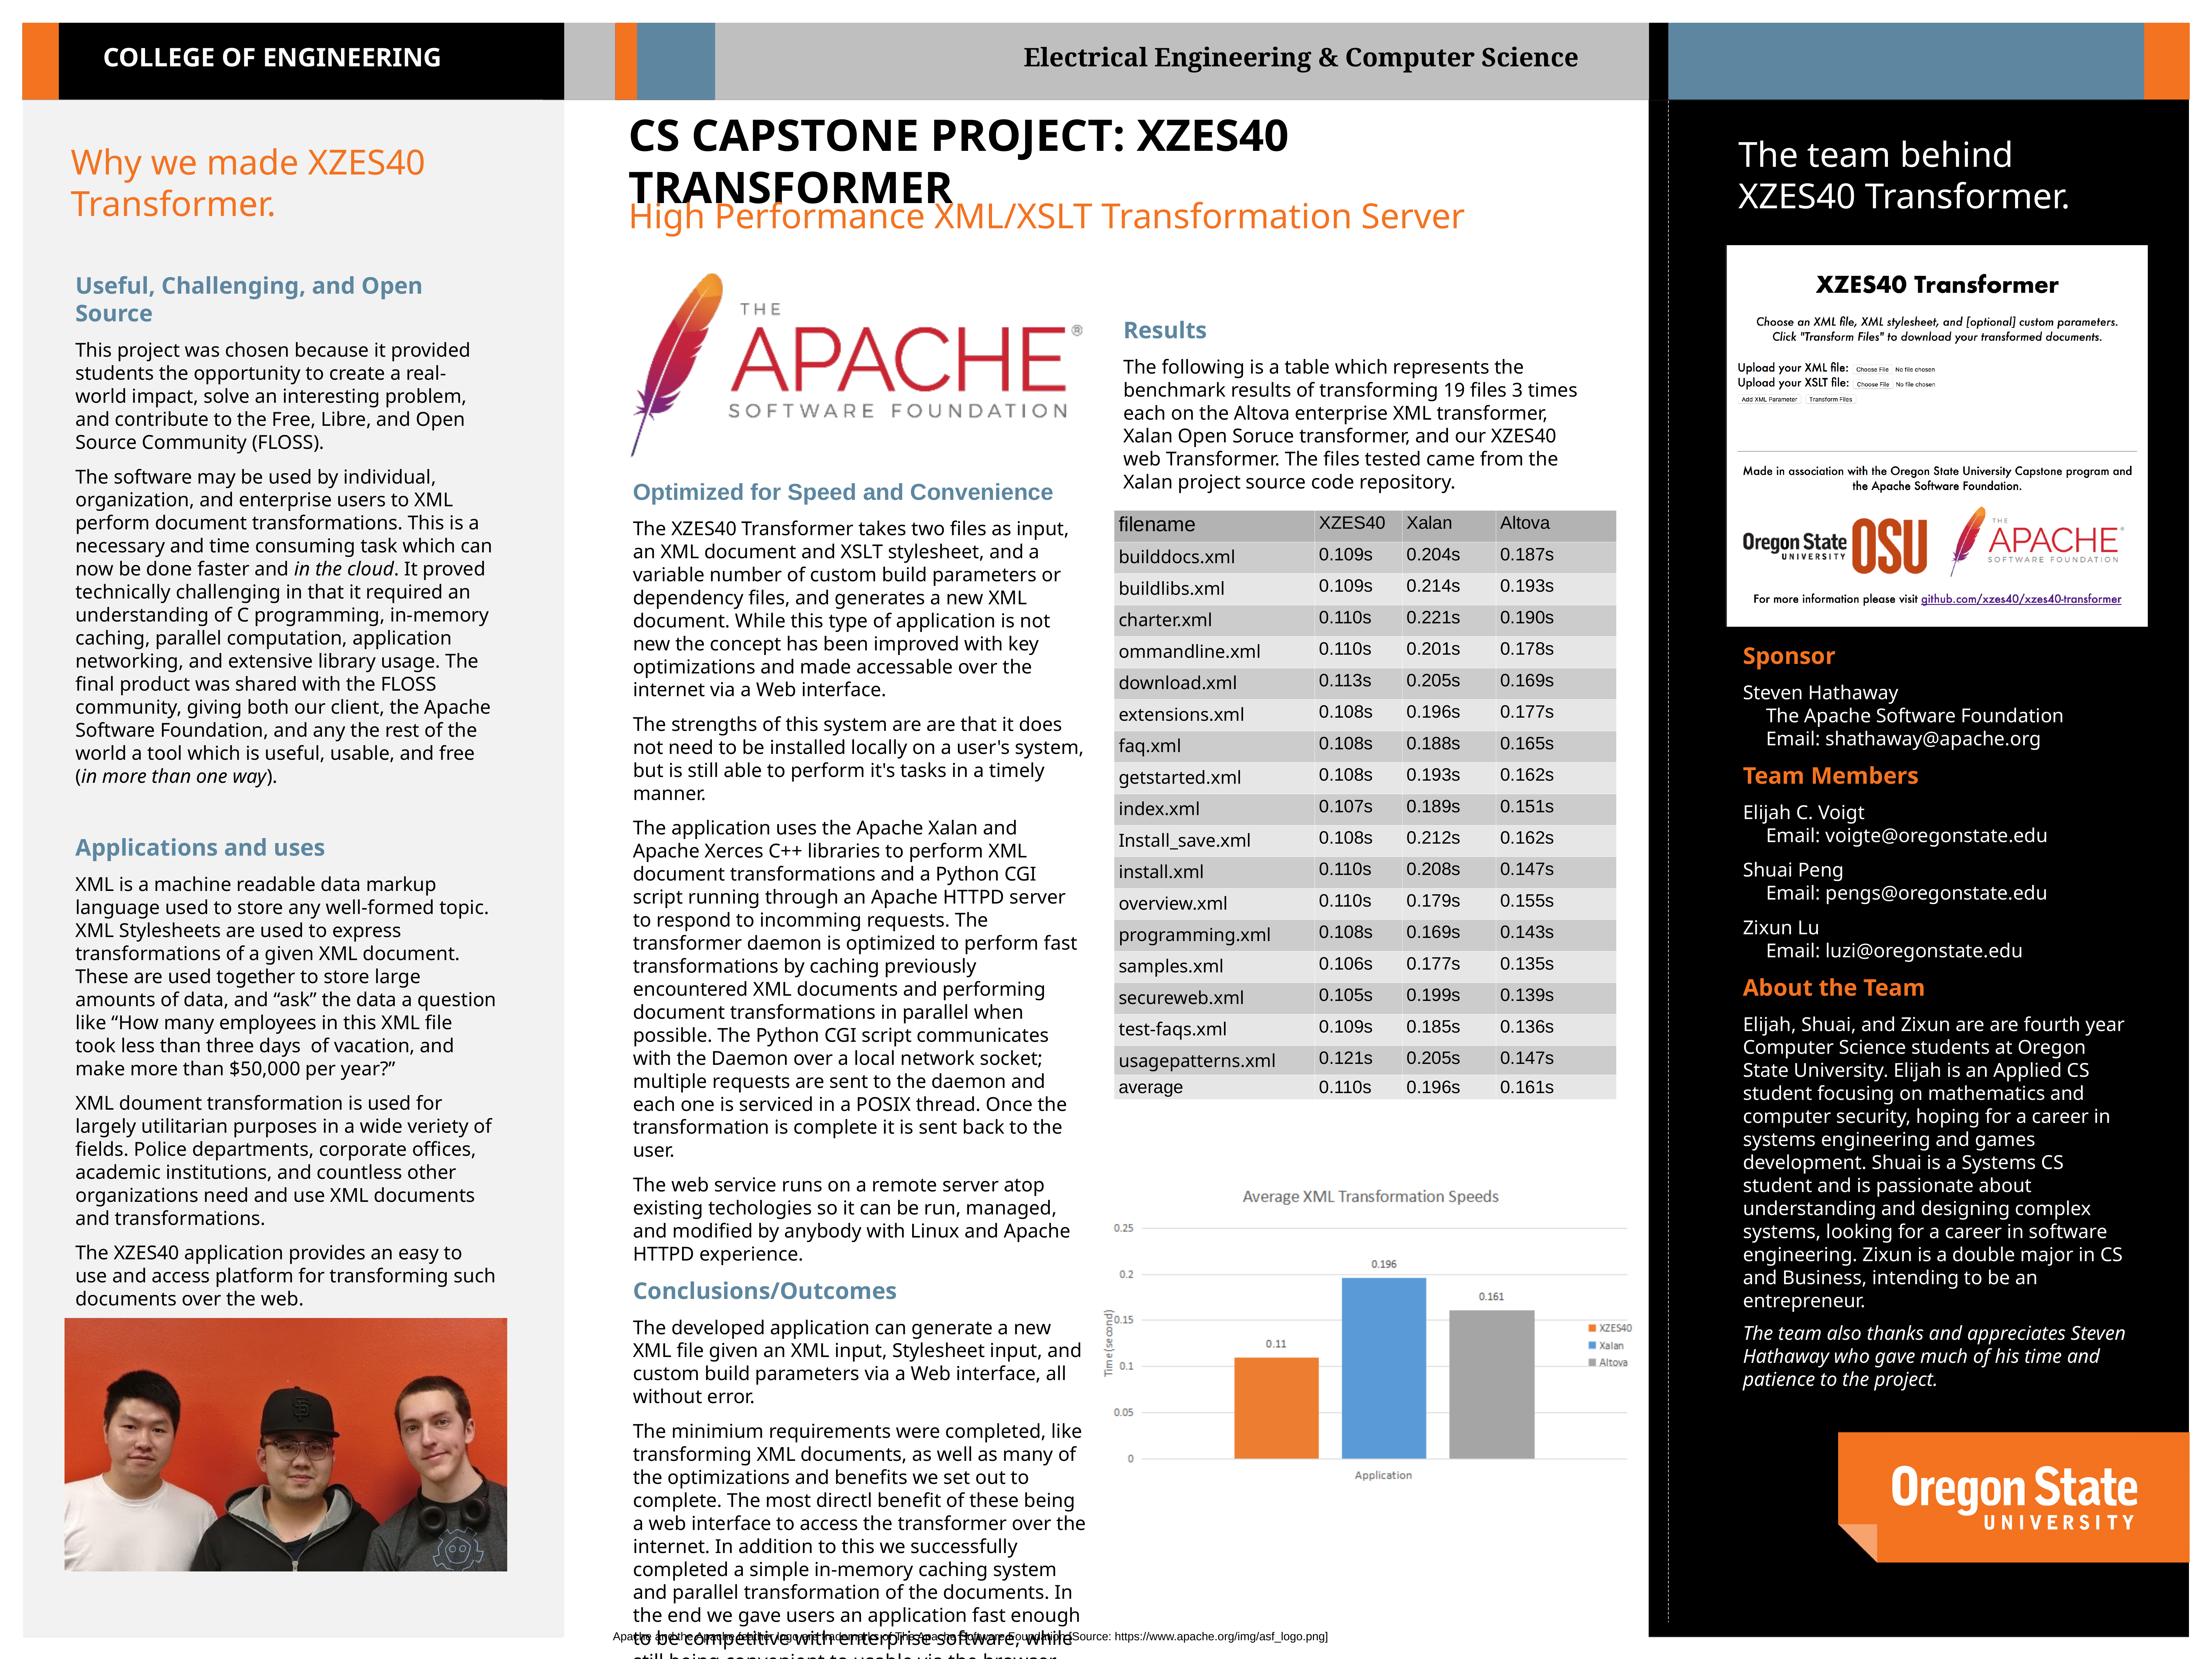

# CS Capstone Project: XZES40 Transformer
The team behind XZES40 Transformer.
Why we made XZES40 Transformer.
High Performance XML/XSLT Transformation Server
Useful, Challenging, and Open Source
This project was chosen because it provided students the opportunity to create a real-world impact, solve an interesting problem, and contribute to the Free, Libre, and Open Source Community (FLOSS).
The software may be used by individual, organization, and enterprise users to XML perform document transformations. This is a necessary and time consuming task which can now be done faster and in the cloud. It proved technically challenging in that it required an understanding of C programming, in-memory caching, parallel computation, application networking, and extensive library usage. The final product was shared with the FLOSS community, giving both our client, the Apache Software Foundation, and any the rest of the world a tool which is useful, usable, and free (in more than one way).
Applications and uses
XML is a machine readable data markup language used to store any well-formed topic. XML Stylesheets are used to express transformations of a given XML document. These are used together to store large amounts of data, and “ask” the data a question like “How many employees in this XML file took less than three days of vacation, and make more than $50,000 per year?”
XML doument transformation is used for largely utilitarian purposes in a wide veriety of fields. Police departments, corporate offices, academic institutions, and countless other organizations need and use XML documents and transformations.
The XZES40 application provides an easy to use and access platform for transforming such documents over the web.
Results
The following is a table which represents the benchmark results of transforming 19 files 3 times each on the Altova enterprise XML transformer, Xalan Open Soruce transformer, and our XZES40 web Transformer. The files tested came from the Xalan project source code repository.
WEBSITE
Optimized for Speed and Convenience
The XZES40 Transformer takes two files as input, an XML document and XSLT stylesheet, and a variable number of custom build parameters or dependency files, and generates a new XML document. While this type of application is not new the concept has been improved with key optimizations and made accessable over the internet via a Web interface.
The strengths of this system are are that it does not need to be installed locally on a user's system, but is still able to perform it's tasks in a timely manner.
The application uses the Apache Xalan and Apache Xerces C++ libraries to perform XML document transformations and a Python CGI script running through an Apache HTTPD server to respond to incomming requests. The transformer daemon is optimized to perform fast transformations by caching previously encountered XML documents and performing document transformations in parallel when possible. The Python CGI script communicates with the Daemon over a local network socket; multiple requests are sent to the daemon and each one is serviced in a POSIX thread. Once the transformation is complete it is sent back to the user.
The web service runs on a remote server atop existing techologies so it can be run, managed, and modified by anybody with Linux and Apache HTTPD experience.
Conclusions/Outcomes
The developed application can generate a new XML file given an XML input, Stylesheet input, and custom build parameters via a Web interface, all without error.
The minimium requirements were completed, like transforming XML documents, as well as many of the optimizations and benefits we set out to complete. The most directl benefit of these being a web interface to access the transformer over the internet. In addition to this we successfully completed a simple in-memory caching system and parallel transformation of the documents. In the end we gave users an application fast enough to be competitive with enterprise software, while still being convenient to usable via the browser.
| filename | XZES40 | Xalan | Altova |
| --- | --- | --- | --- |
| builddocs.xml | 0.109s | 0.204s | 0.187s |
| buildlibs.xml | 0.109s | 0.214s | 0.193s |
| charter.xml | 0.110s | 0.221s | 0.190s |
| ommandline.xml | 0.110s | 0.201s | 0.178s |
| download.xml | 0.113s | 0.205s | 0.169s |
| extensions.xml | 0.108s | 0.196s | 0.177s |
| faq.xml | 0.108s | 0.188s | 0.165s |
| getstarted.xml | 0.108s | 0.193s | 0.162s |
| index.xml | 0.107s | 0.189s | 0.151s |
| Install\_save.xml | 0.108s | 0.212s | 0.162s |
| install.xml | 0.110s | 0.208s | 0.147s |
| overview.xml | 0.110s | 0.179s | 0.155s |
| programming.xml | 0.108s | 0.169s | 0.143s |
| samples.xml | 0.106s | 0.177s | 0.135s |
| secureweb.xml | 0.105s | 0.199s | 0.139s |
| test-faqs.xml | 0.109s | 0.185s | 0.136s |
| usagepatterns.xml | 0.121s | 0.205s | 0.147s |
| average | 0.110s | 0.196s | 0.161s |
Sponsor
Steven Hathaway
	The Apache Software Foundation
	Email: shathaway@apache.org
Team Members
Elijah C. Voigt
	Email: voigte@oregonstate.edu
Shuai Peng
	Email: pengs@oregonstate.edu
Zixun Lu
	Email: luzi@oregonstate.edu
About the Team
Elijah, Shuai, and Zixun are are fourth year Computer Science students at Oregon State University. Elijah is an Applied CS student focusing on mathematics and computer security, hoping for a career in systems engineering and games development. Shuai is a Systems CS student and is passionate about understanding and designing complex systems, looking for a career in software engineering. Zixun is a double major in CS and Business, intending to be an entrepreneur.
The team also thanks and appreciates Steven Hathaway who gave much of his time and patience to the project.
Apache and the Apache feather logo are trademarks of The Apache Software Foundation [Source: https://www.apache.org/img/asf_logo.png]